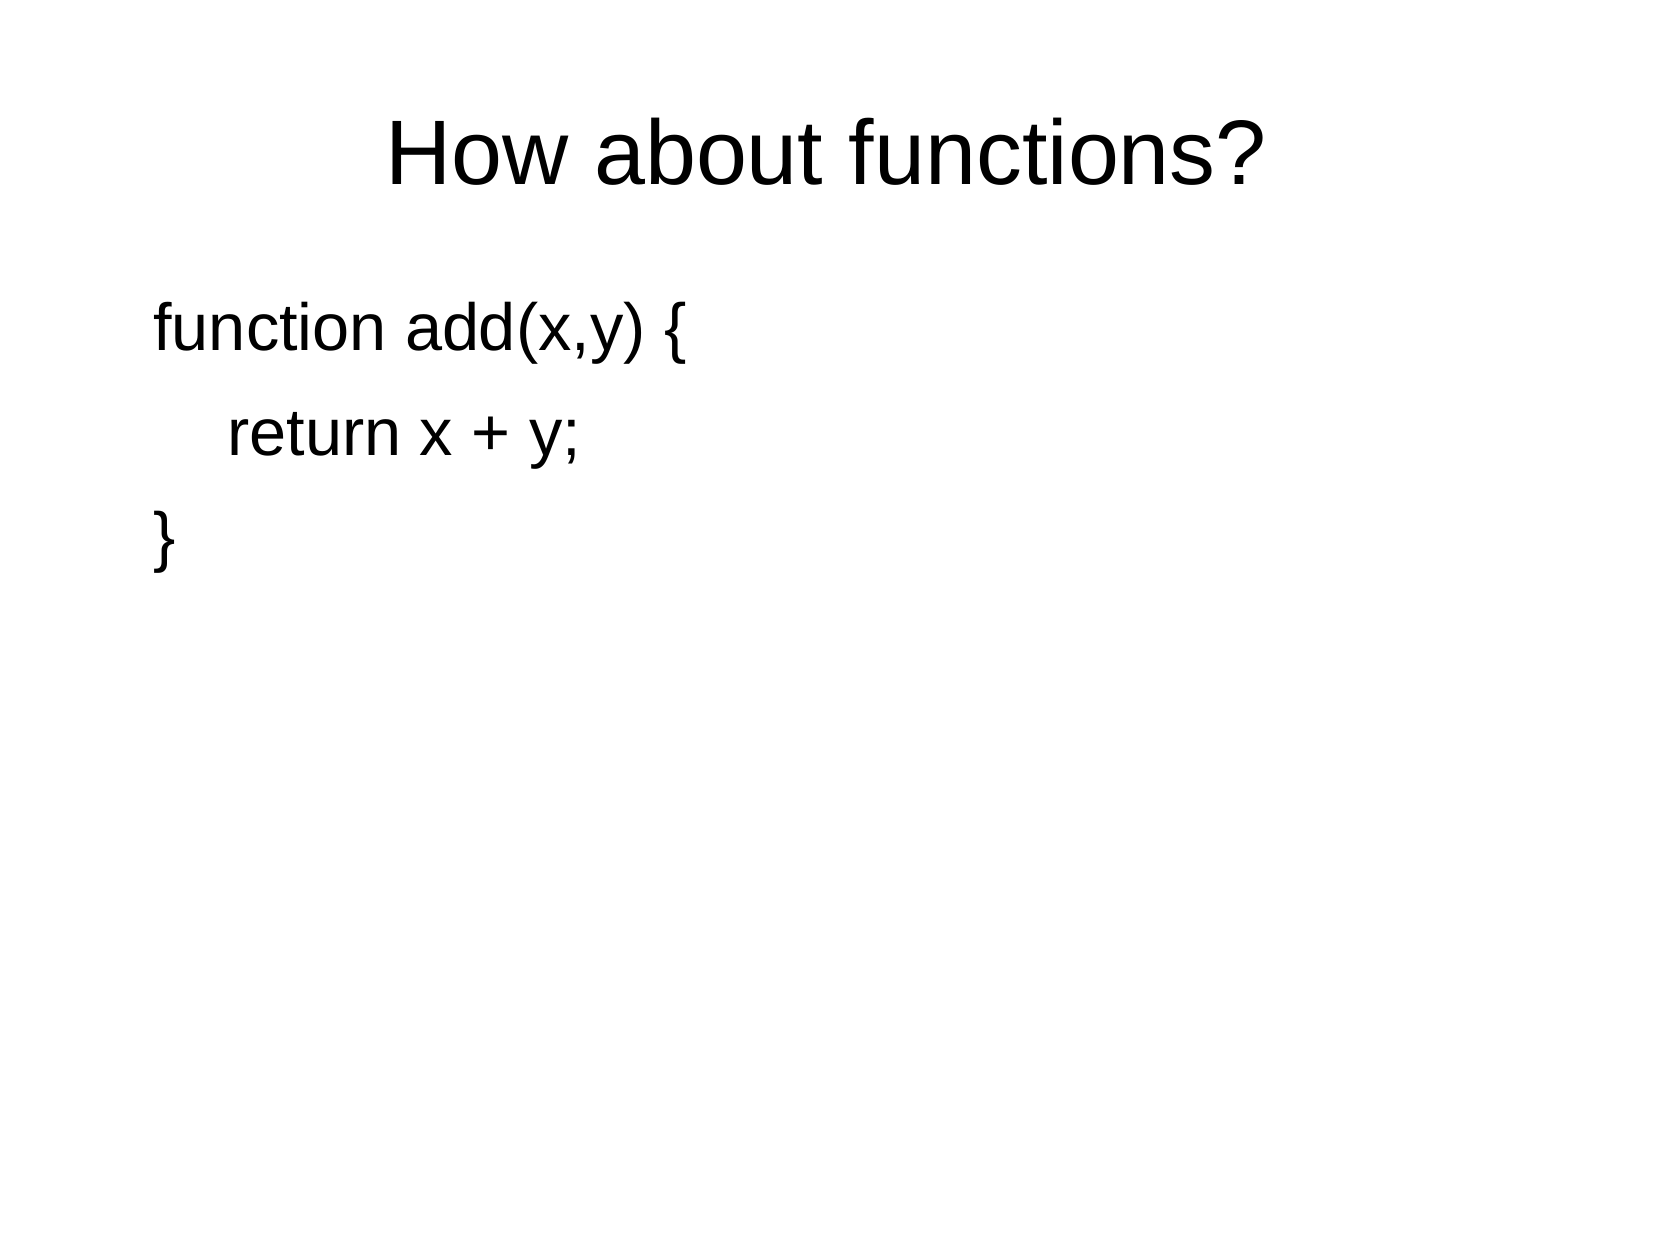

# How about functions?
function add(x,y) {
 return x + y;
}